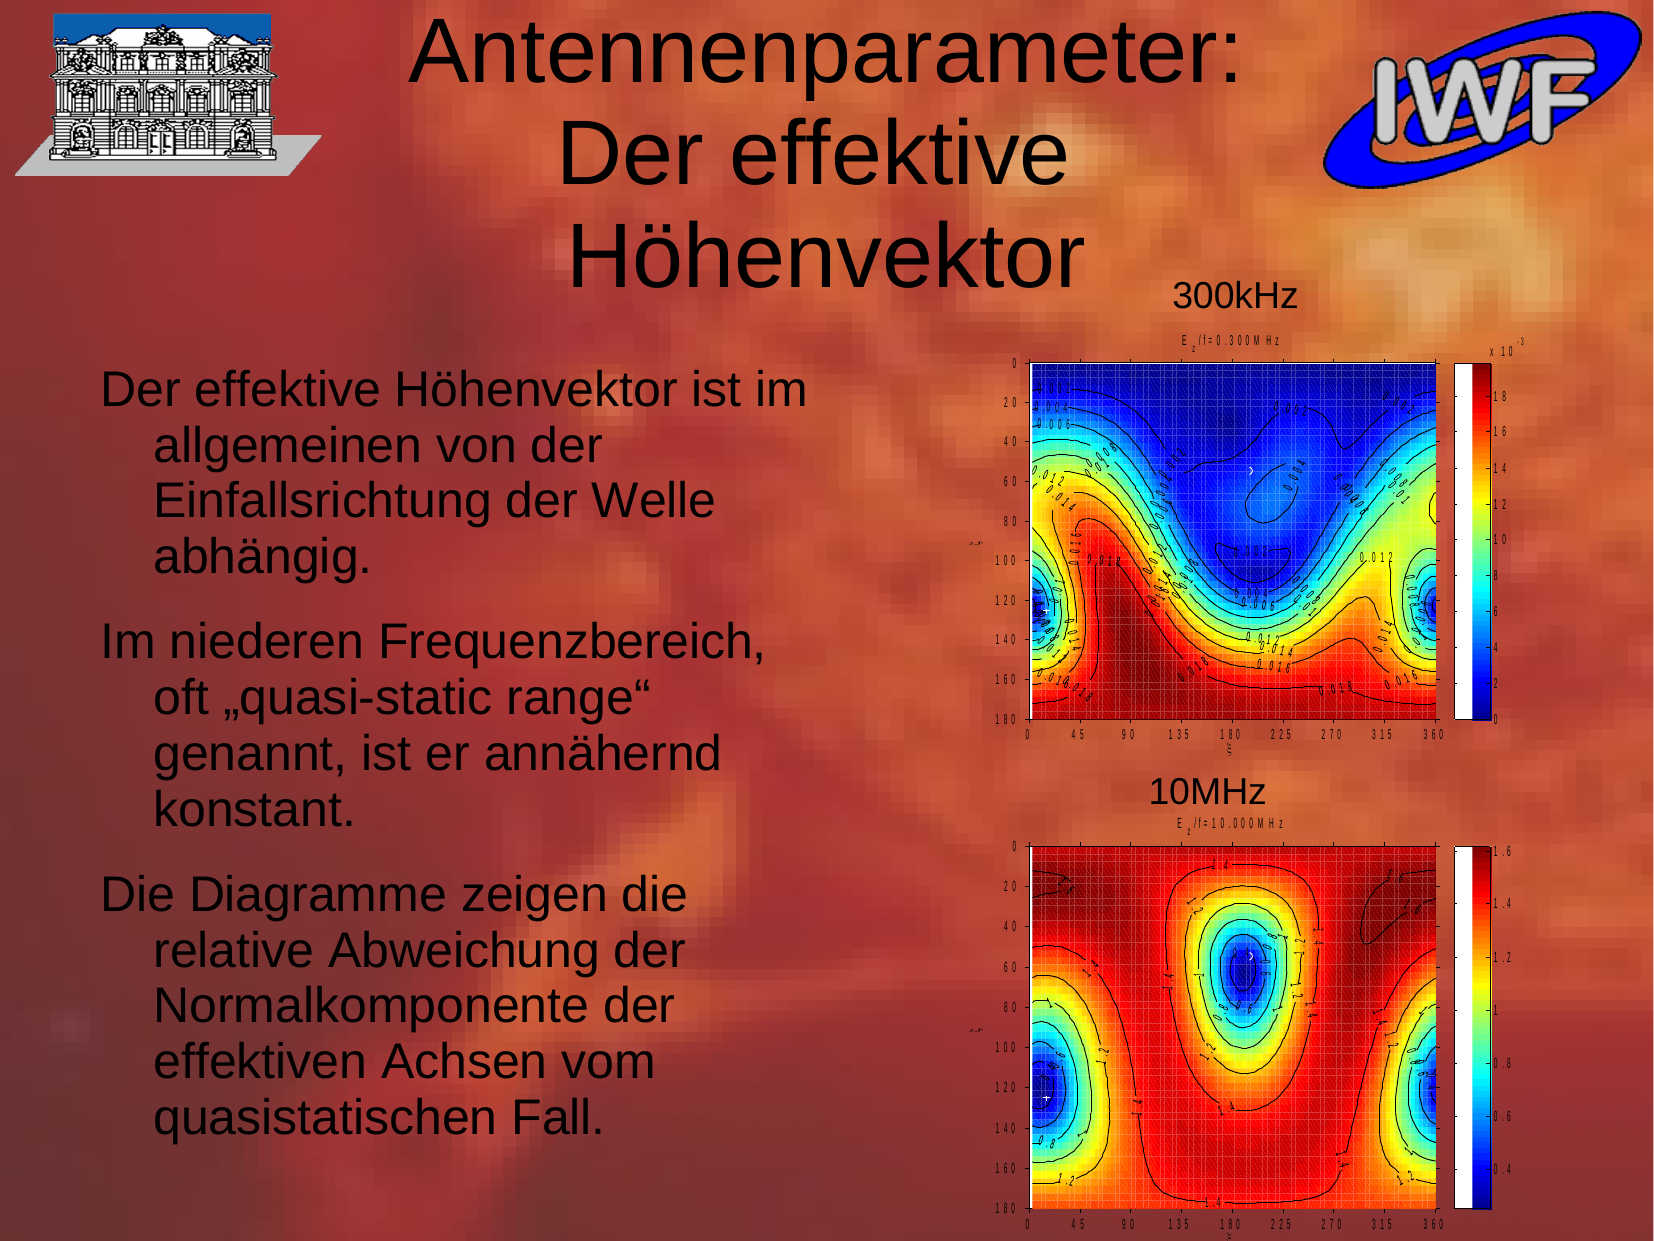

# Antennenparameter: Der effektive Höhenvektor
300kHz
Der effektive Höhenvektor ist im allgemeinen von der Einfallsrichtung der Welle abhängig.
Im niederen Frequenzbereich, oft „quasi-static range“ genannt, ist er annähernd konstant.
Die Diagramme zeigen die relative Abweichung der Normalkomponente der effektiven Achsen vom quasistatischen Fall.
10MHz